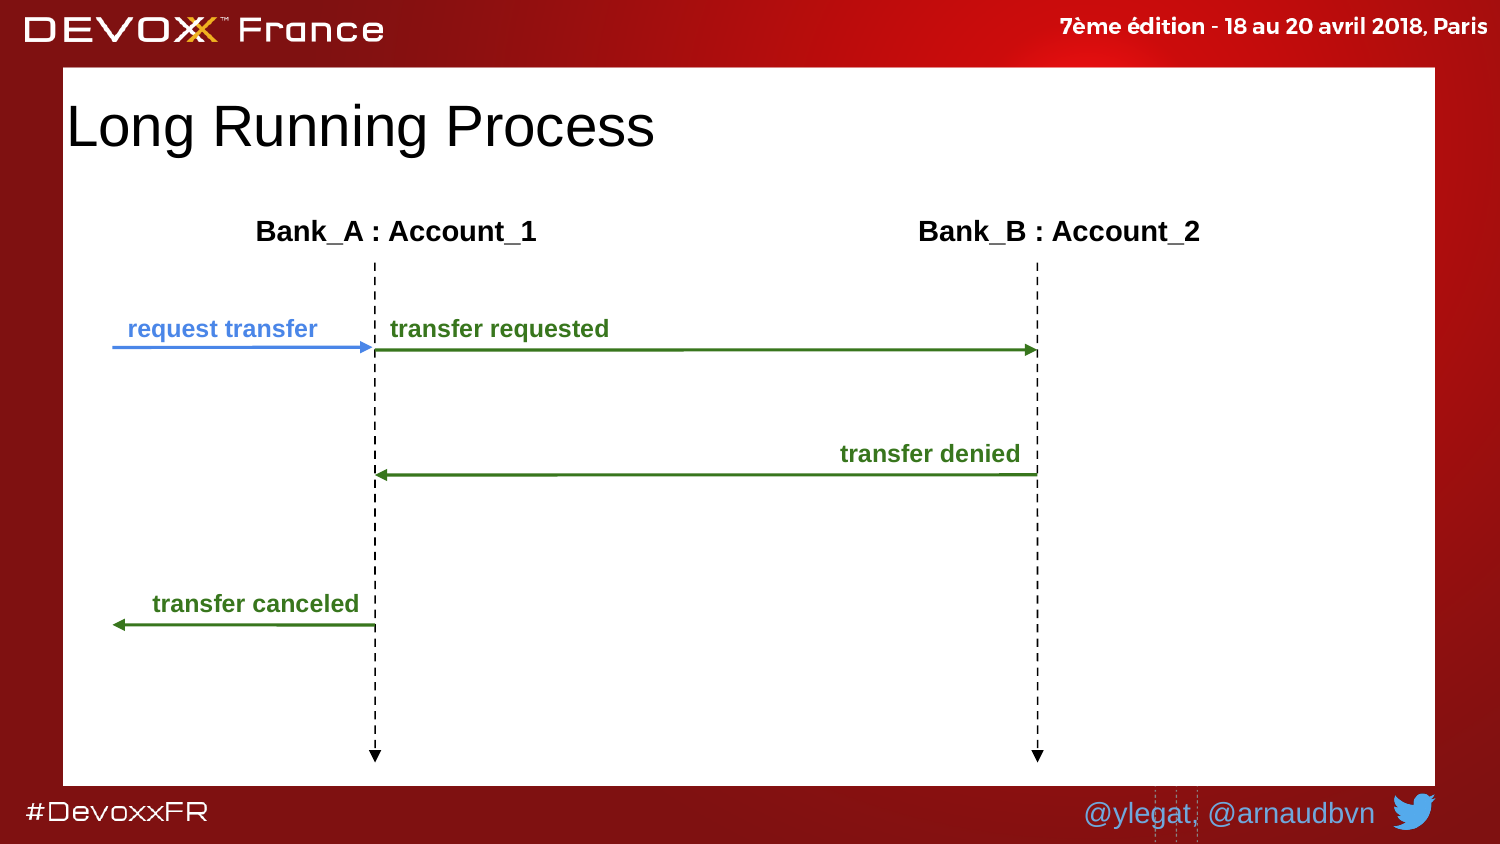

# Long Running Process
Bank_A : Account_1
Bank_B : Account_2
request transfer
transfer requested
transfer denied
transfer canceled
@ylegat, @arnaudbvn